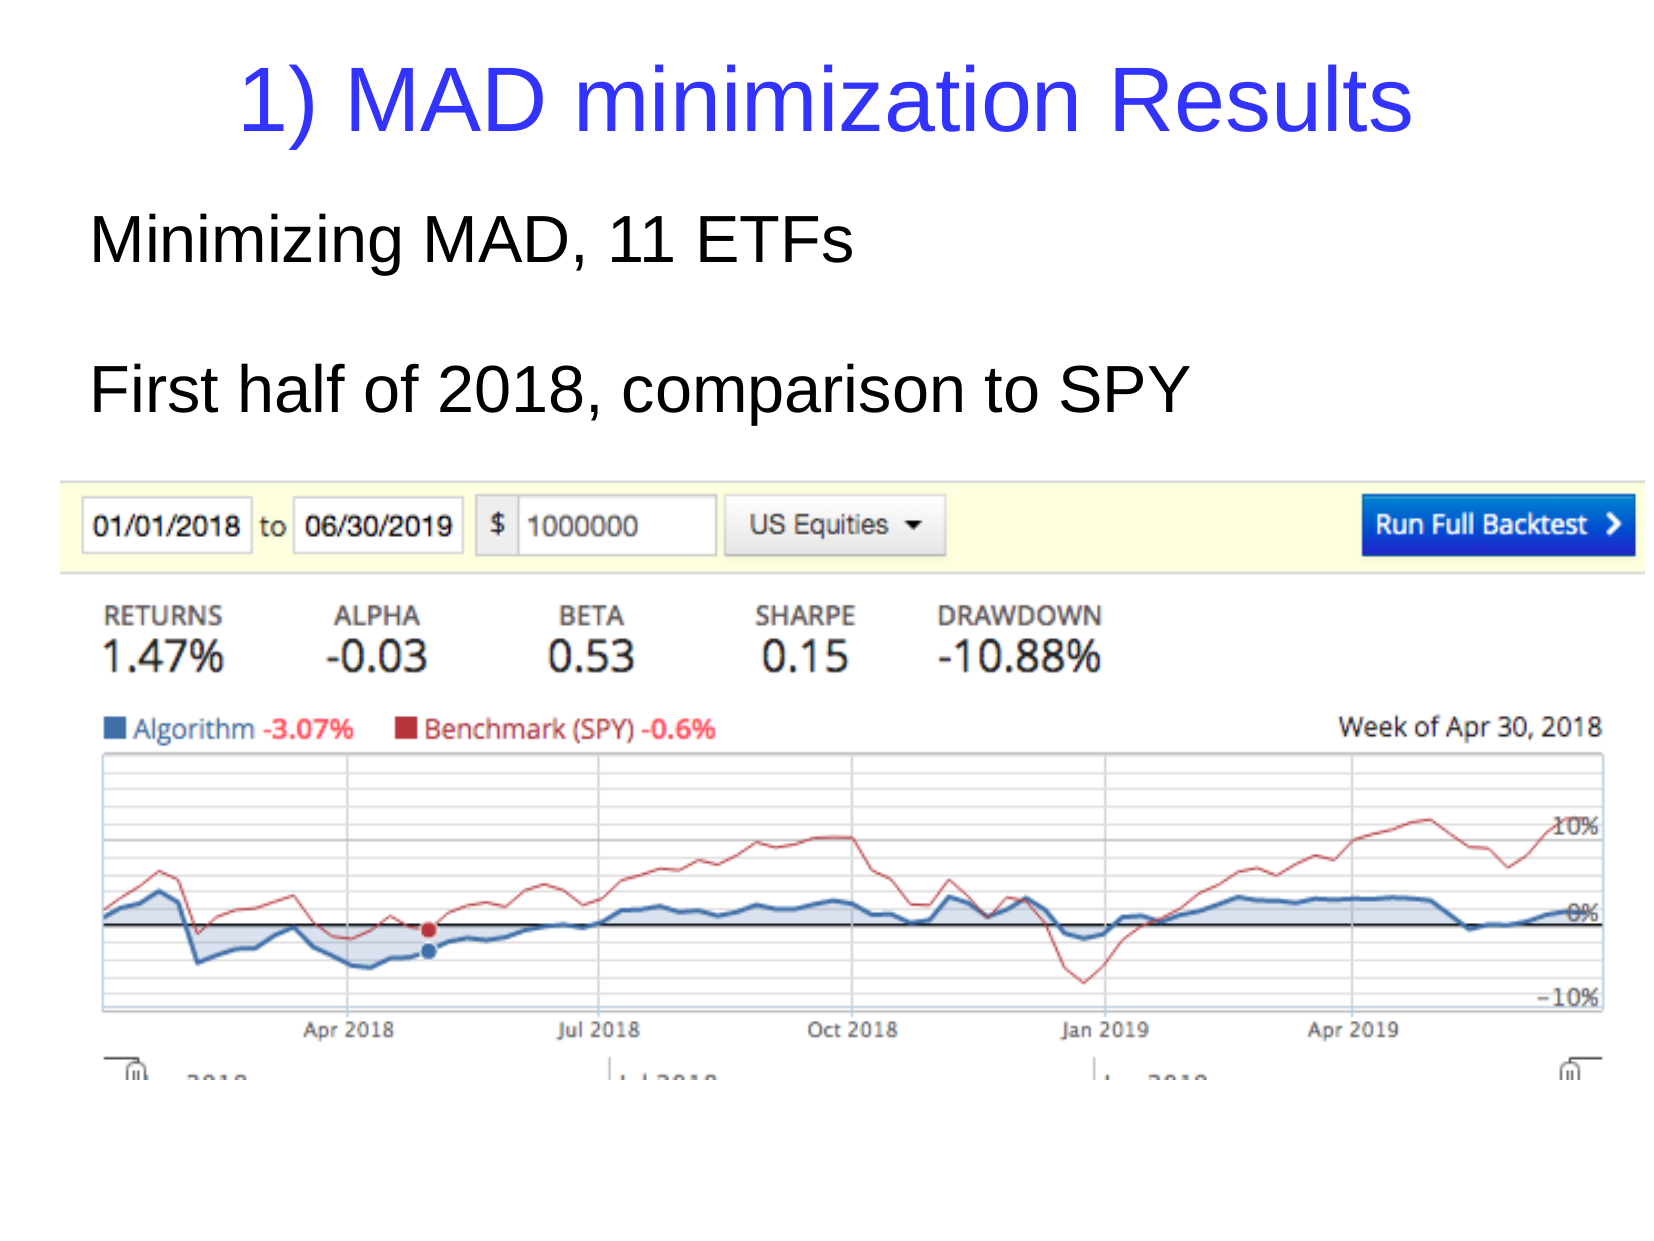

# 1) MAD minimization Results
Minimizing MAD, 11 ETFs
First half of 2018, comparison to SPY